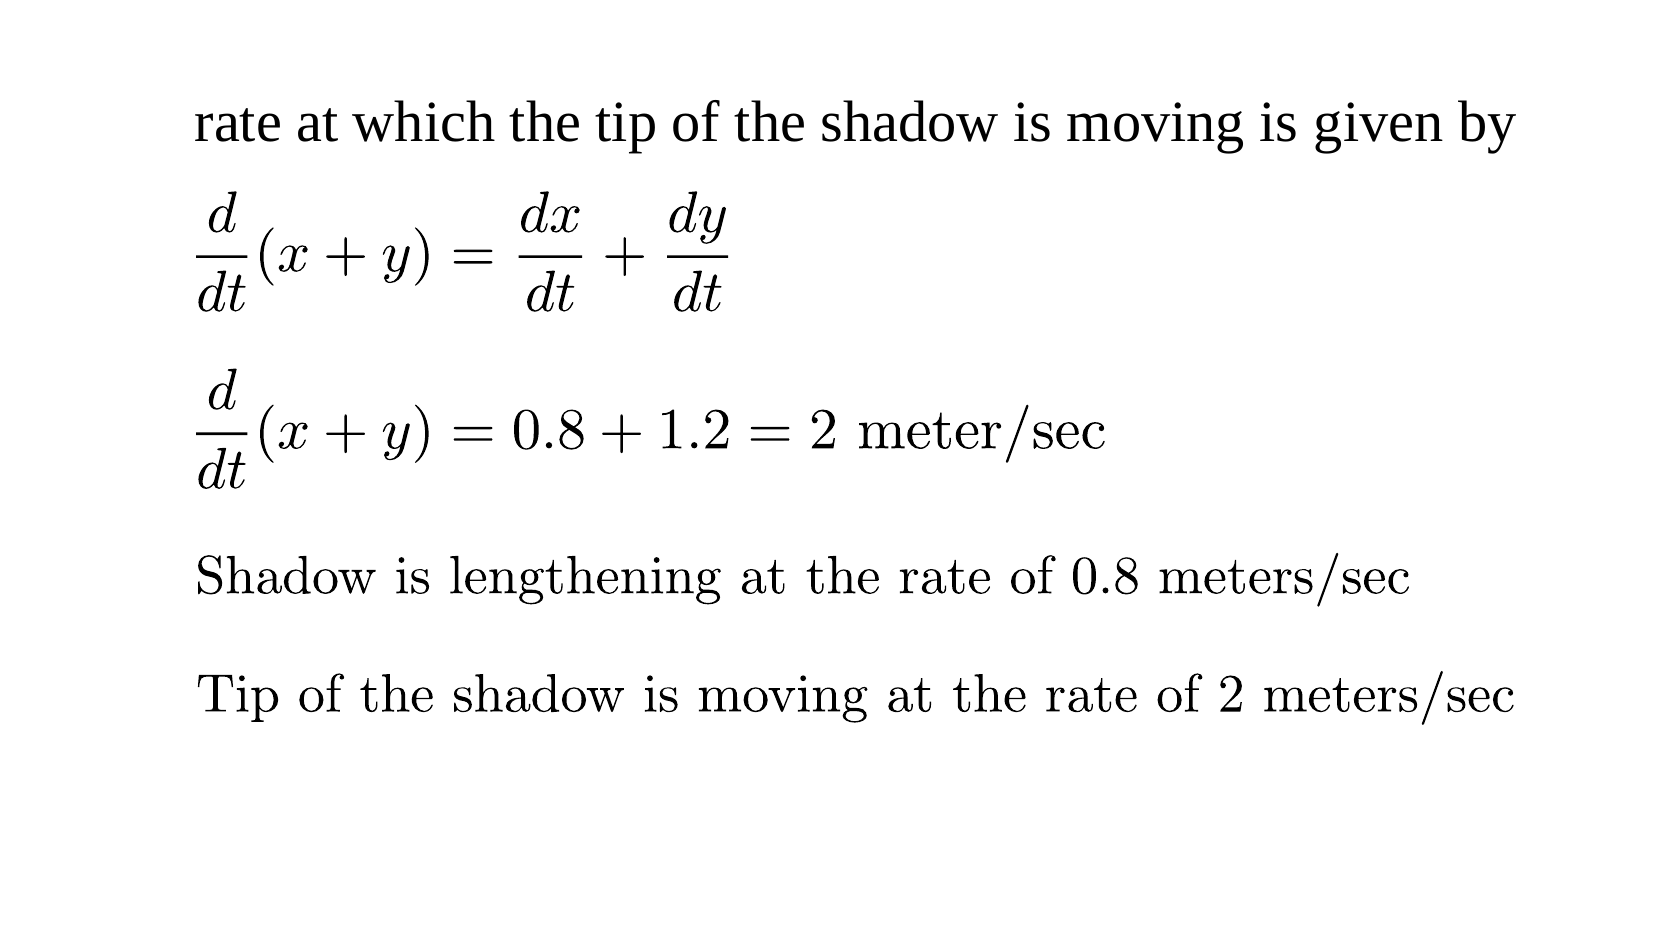

# rate at which the tip of the shadow is moving is given by